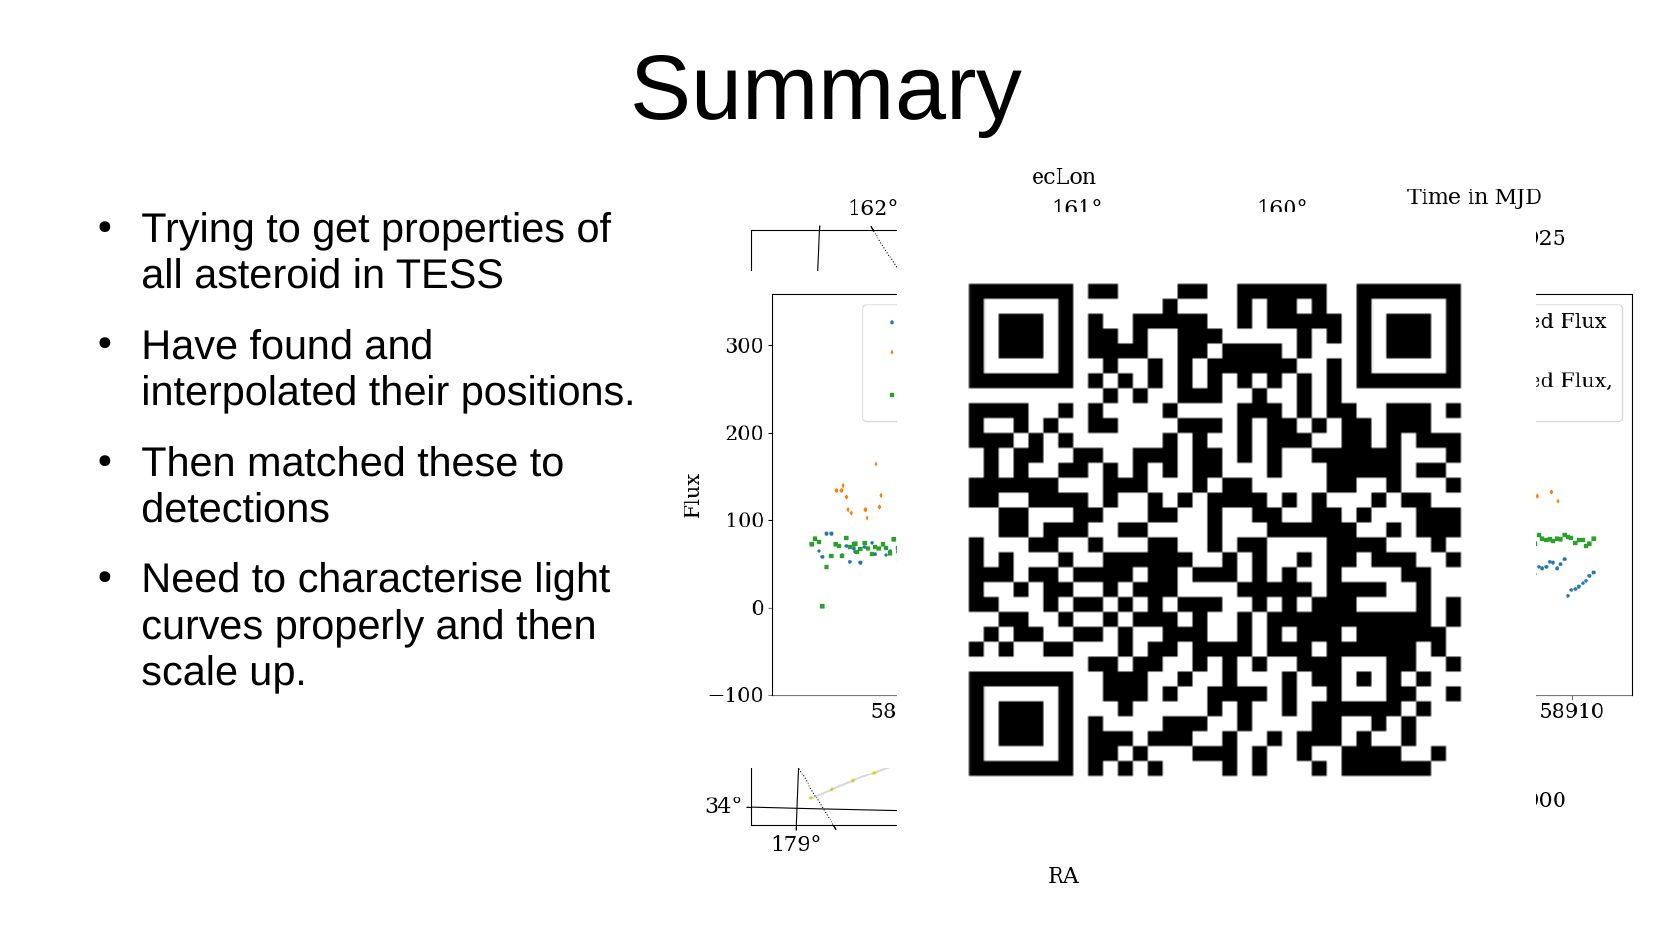

# Summary
Trying to get properties of all asteroid in TESS
Have found and interpolated their positions.
Then matched these to detections
Need to characterise light curves properly and then scale up.